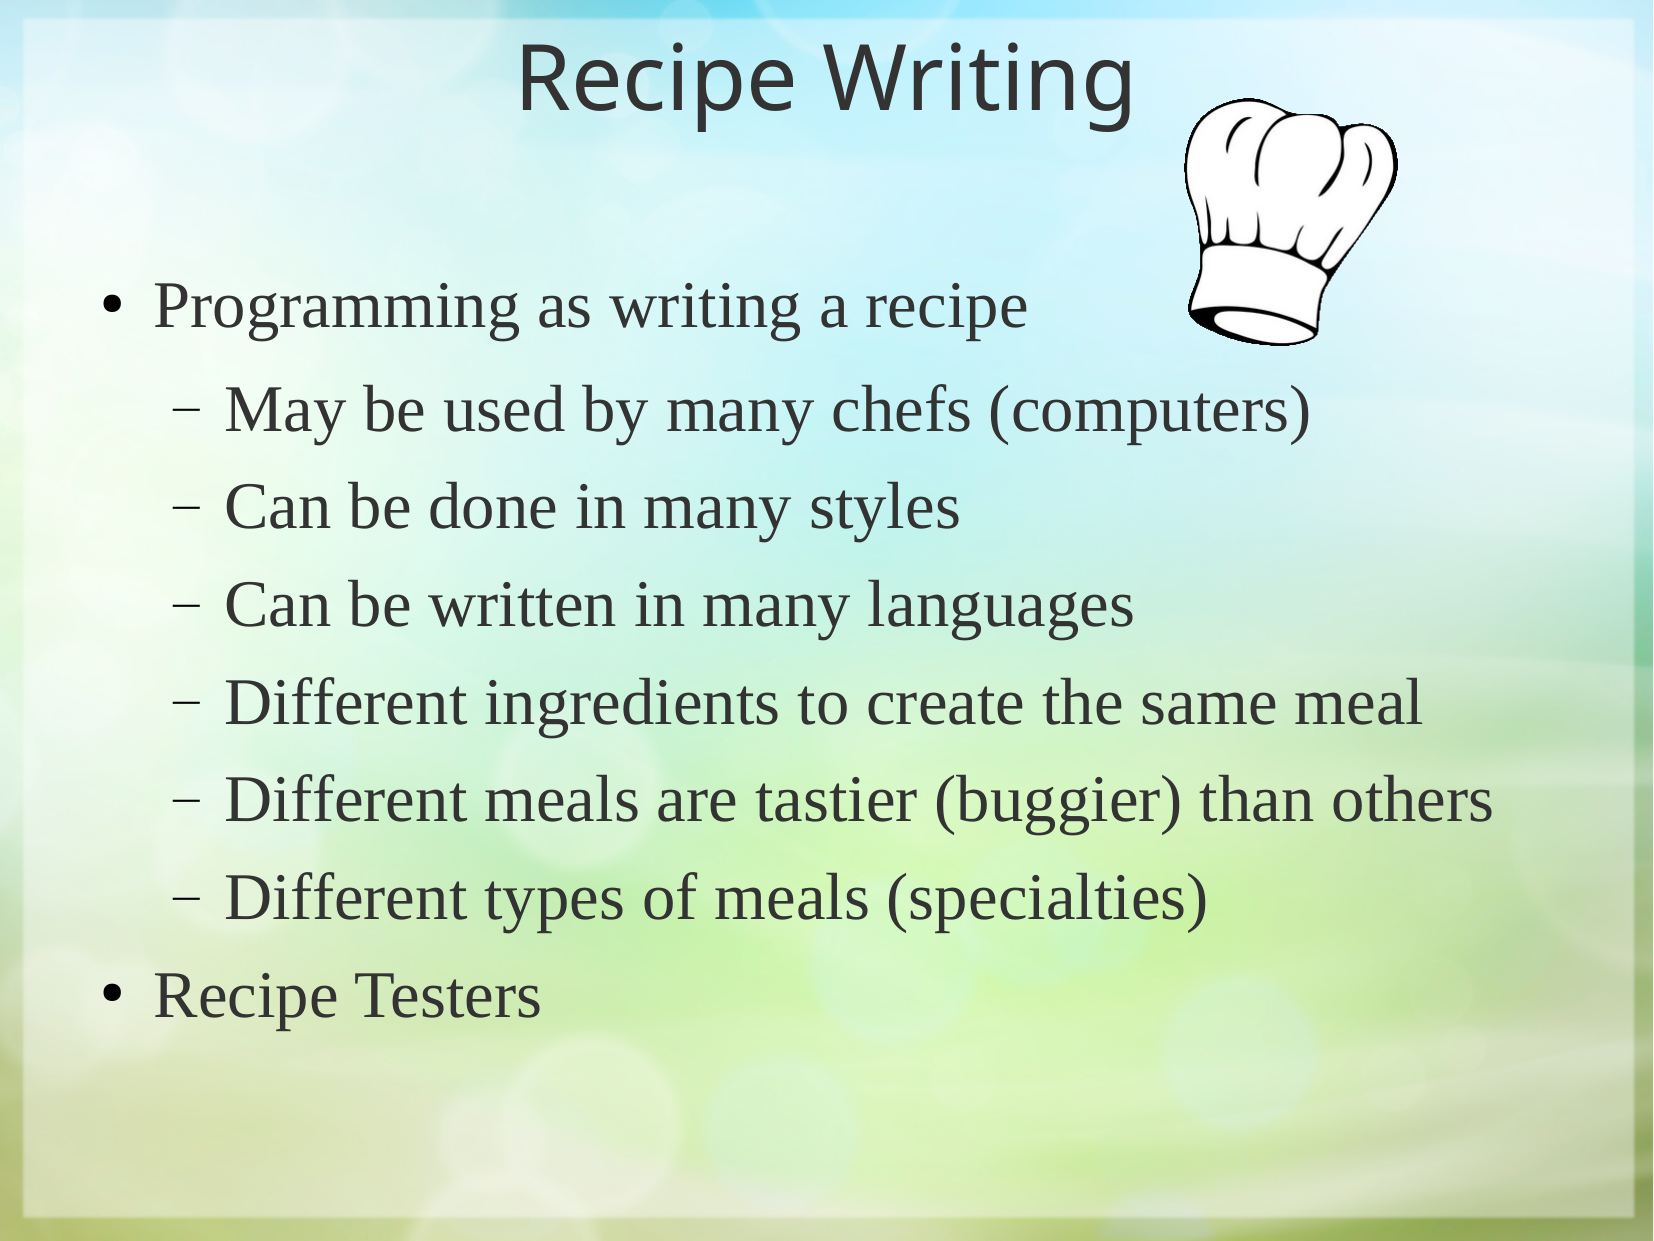

# Recipe Writing
Programming as writing a recipe
May be used by many chefs (computers)
Can be done in many styles
Can be written in many languages
Different ingredients to create the same meal
Different meals are tastier (buggier) than others
Different types of meals (specialties)
Recipe Testers